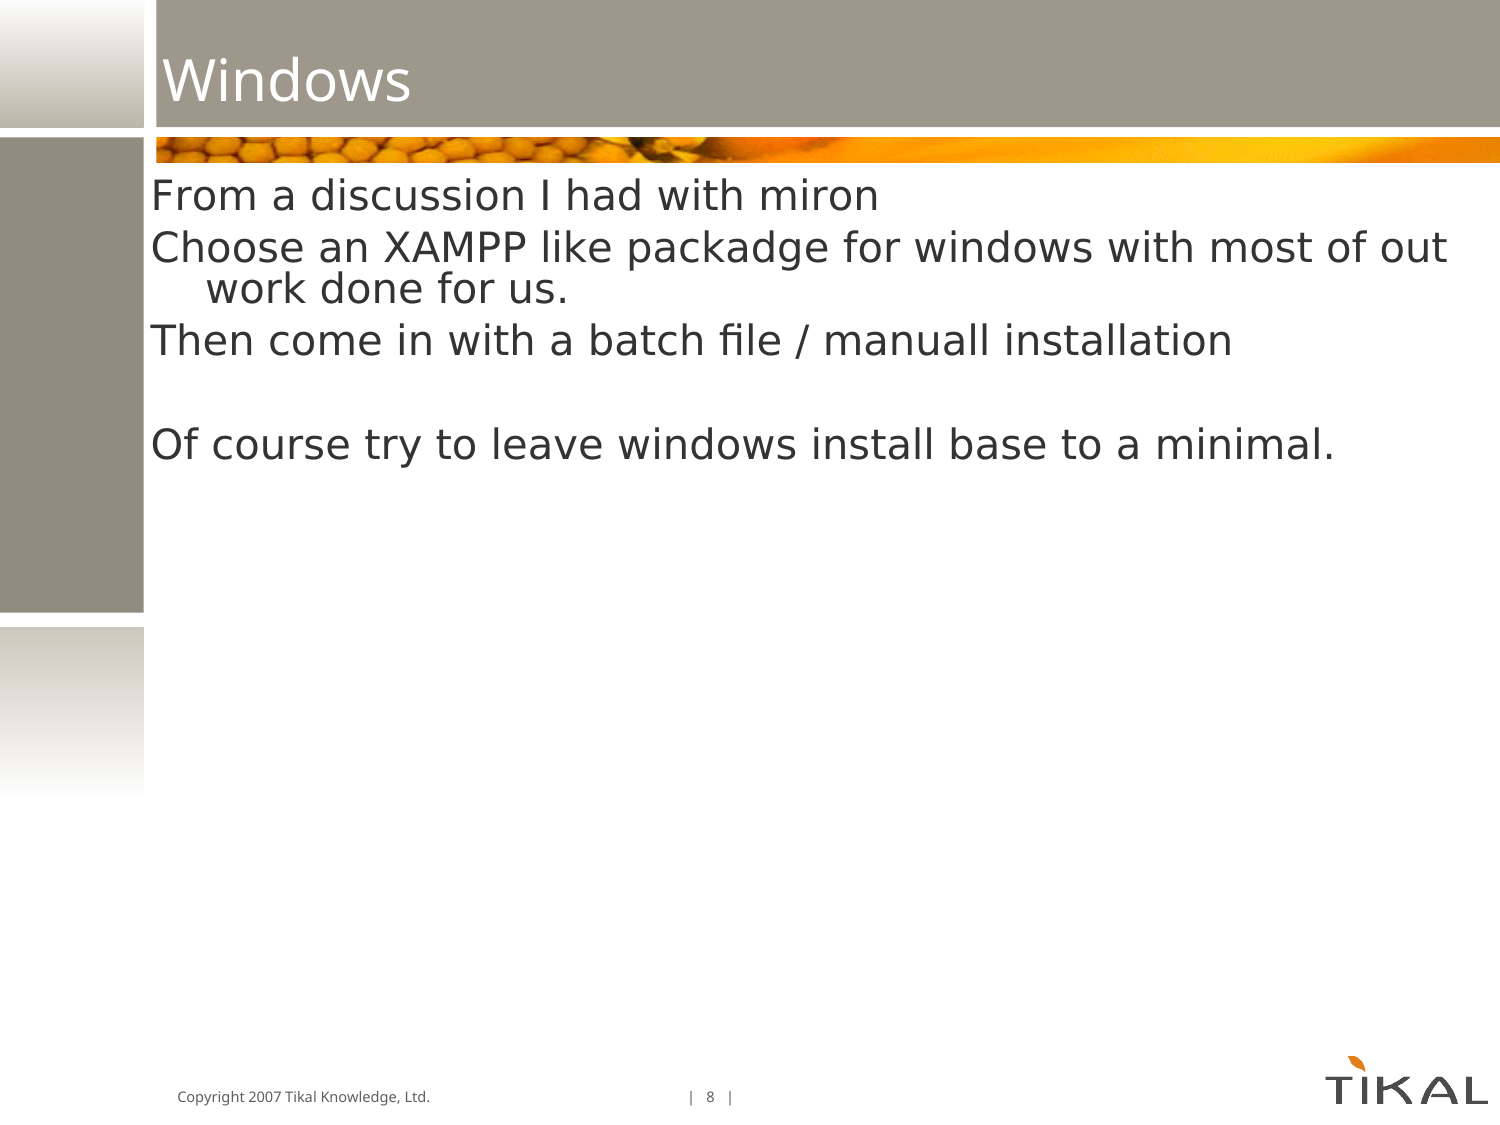

Windows
From a discussion I had with miron
Choose an XAMPP like packadge for windows with most of out work done for us.
Then come in with a batch file / manuall installation
Of course try to leave windows install base to a minimal.